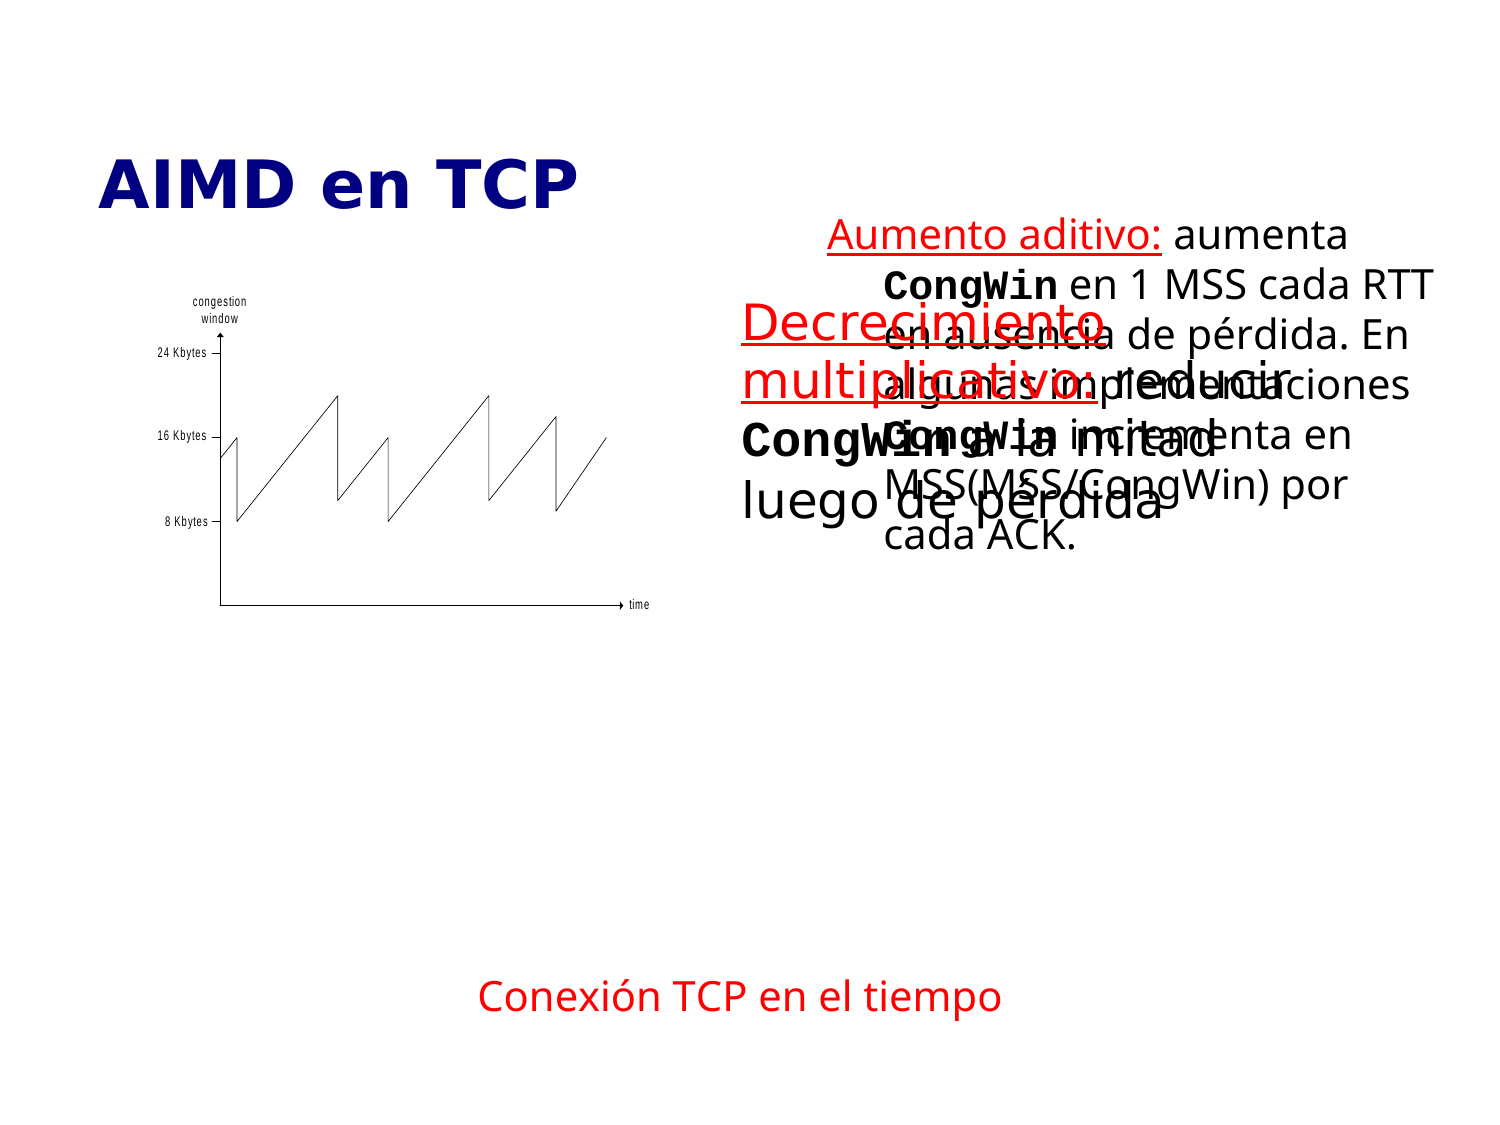

# AIMD en TCP
Aumento aditivo: aumenta CongWin en 1 MSS cada RTT en ausencia de pérdida. En algunas implementaciones CongWin incrementa en MSS(MSS/CongWin) por cada ACK.
Decrecimiento multiplicativo: reducir CongWin a la mitad luego de pérdida
Conexión TCP en el tiempo